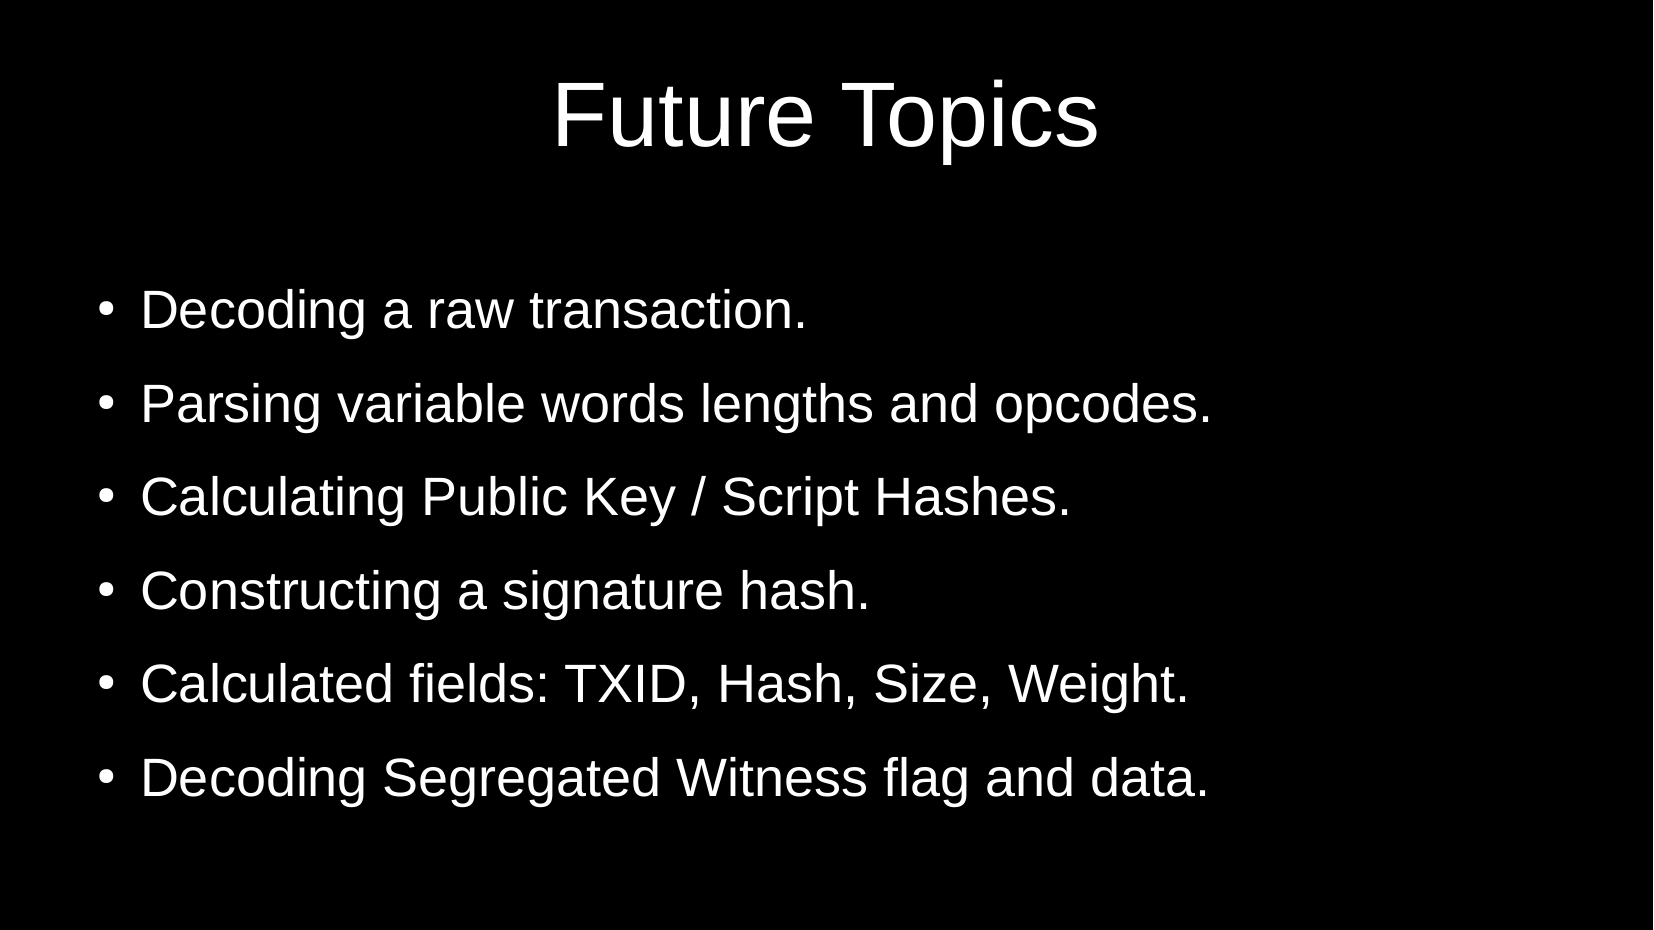

# Future Topics
Decoding a raw transaction.
Parsing variable words lengths and opcodes.
Calculating Public Key / Script Hashes.
Constructing a signature hash.
Calculated fields: TXID, Hash, Size, Weight.
Decoding Segregated Witness flag and data.